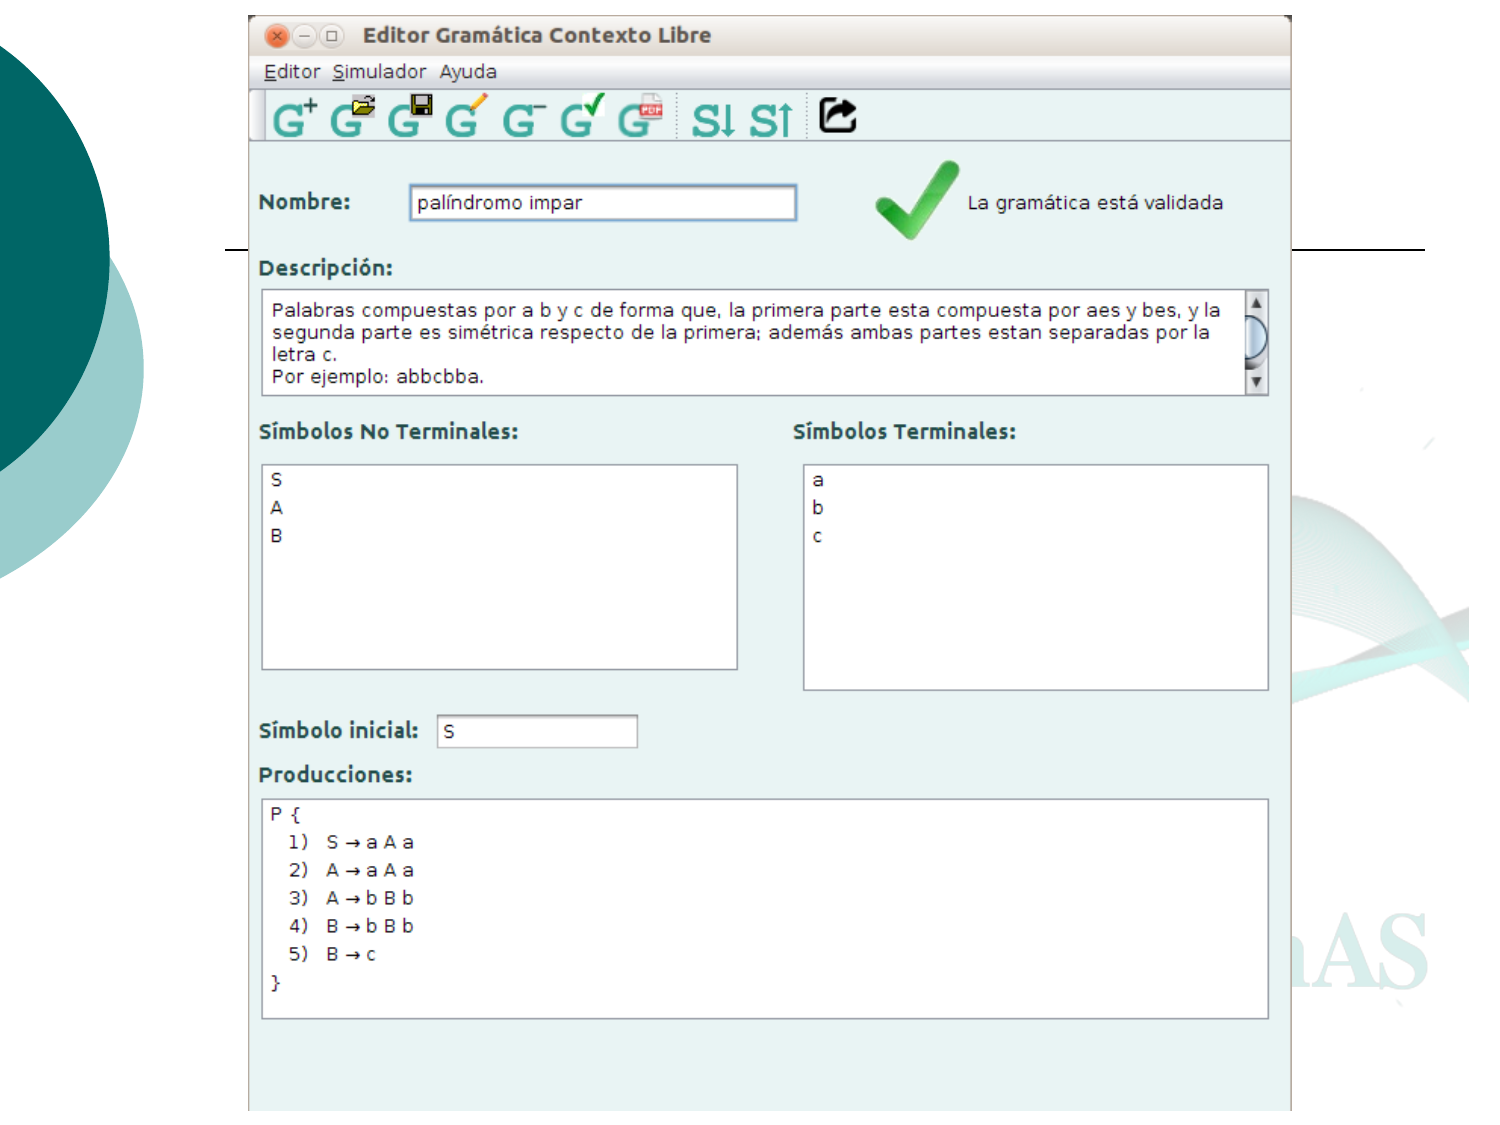

# 11. DISEÑO DE LA INTERFAZ (II)
Ventana del editor.